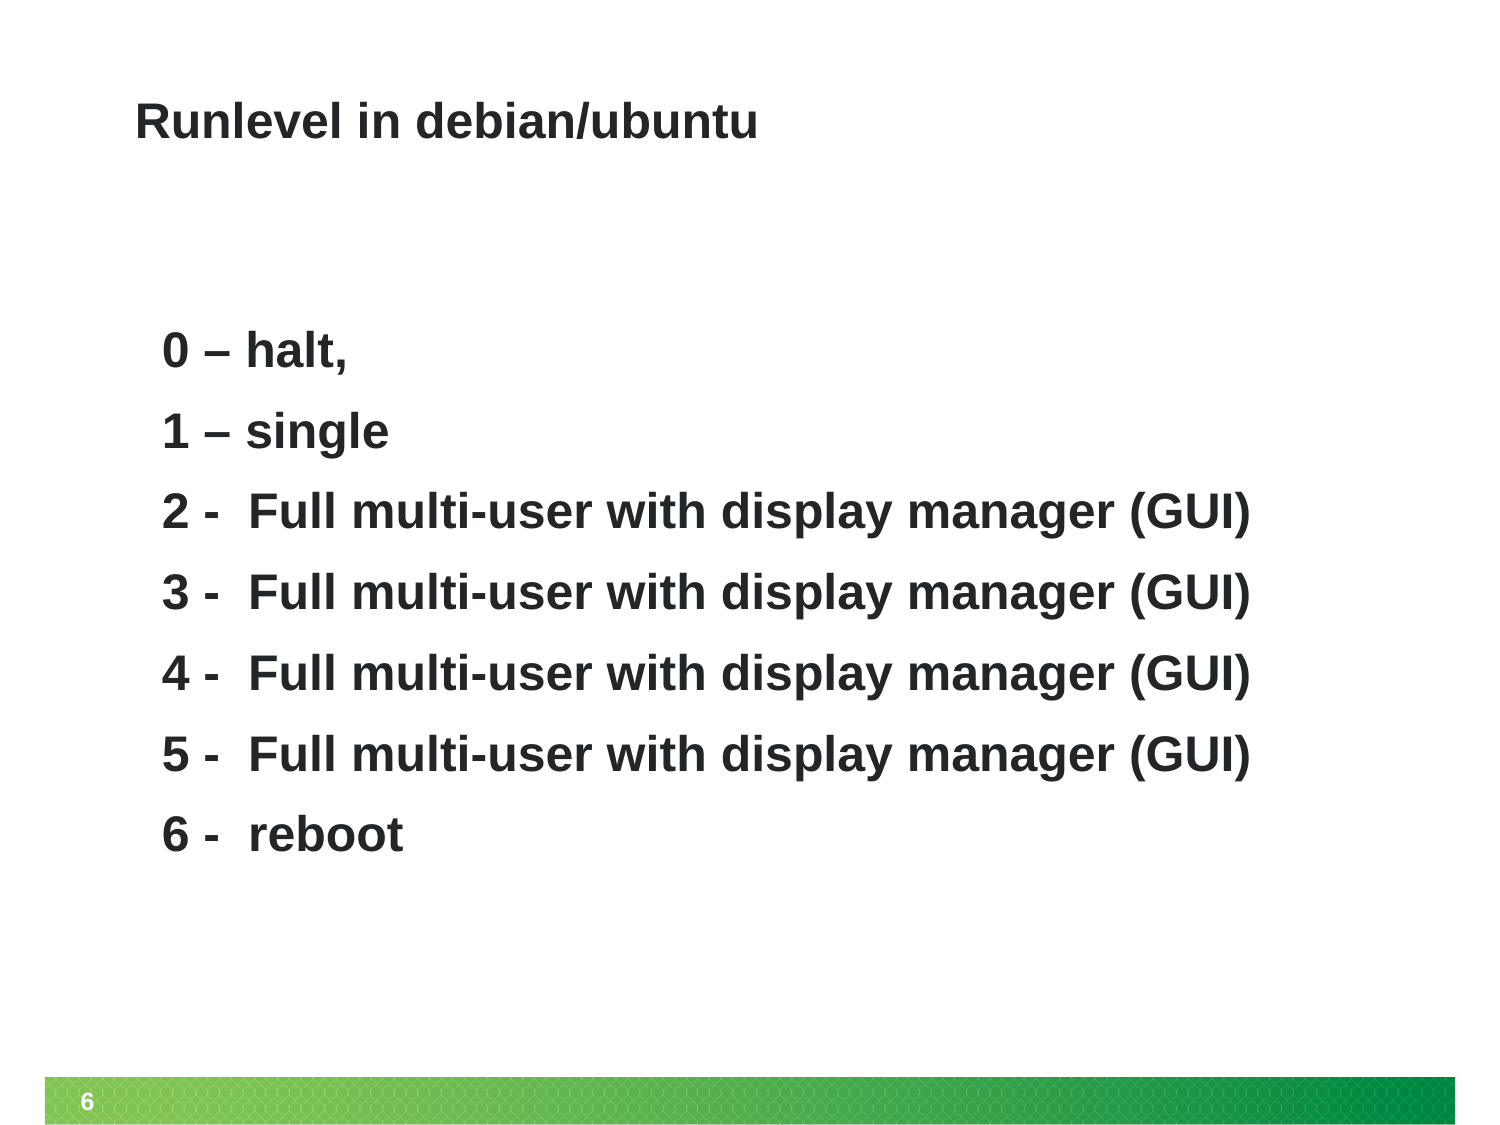

# Runlevel in debian/ubuntu
 0 – halt,
 1 – single
 2 - Full multi-user with display manager (GUI)
 3 - Full multi-user with display manager (GUI)
 4 - Full multi-user with display manager (GUI)
 5 - Full multi-user with display manager (GUI)
 6 - reboot